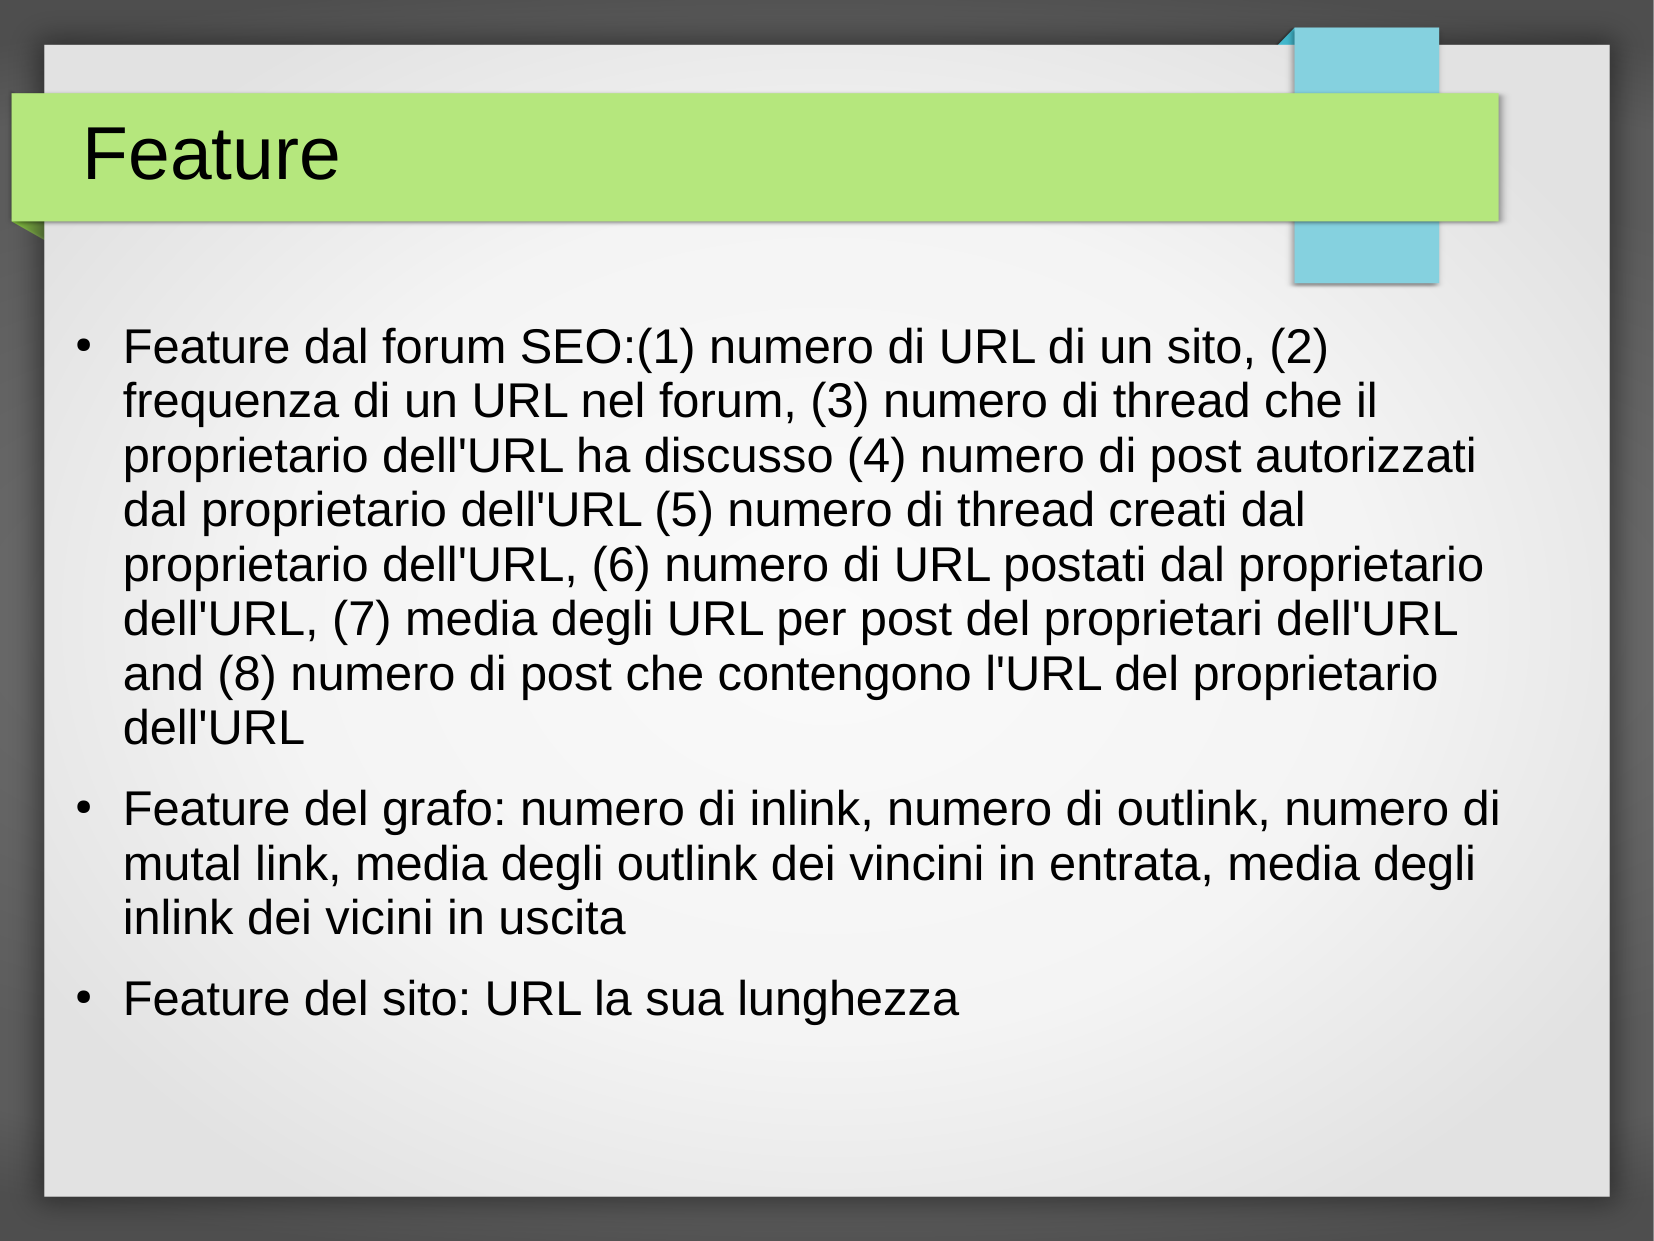

# Feature
Feature dal forum SEO:(1) numero di URL di un sito, (2) frequenza di un URL nel forum, (3) numero di thread che il proprietario dell'URL ha discusso (4) numero di post autorizzati dal proprietario dell'URL (5) numero di thread creati dal proprietario dell'URL, (6) numero di URL postati dal proprietario dell'URL, (7) media degli URL per post del proprietari dell'URL and (8) numero di post che contengono l'URL del proprietario dell'URL
Feature del grafo: numero di inlink, numero di outlink, numero di mutal link, media degli outlink dei vincini in entrata, media degli inlink dei vicini in uscita
Feature del sito: URL la sua lunghezza